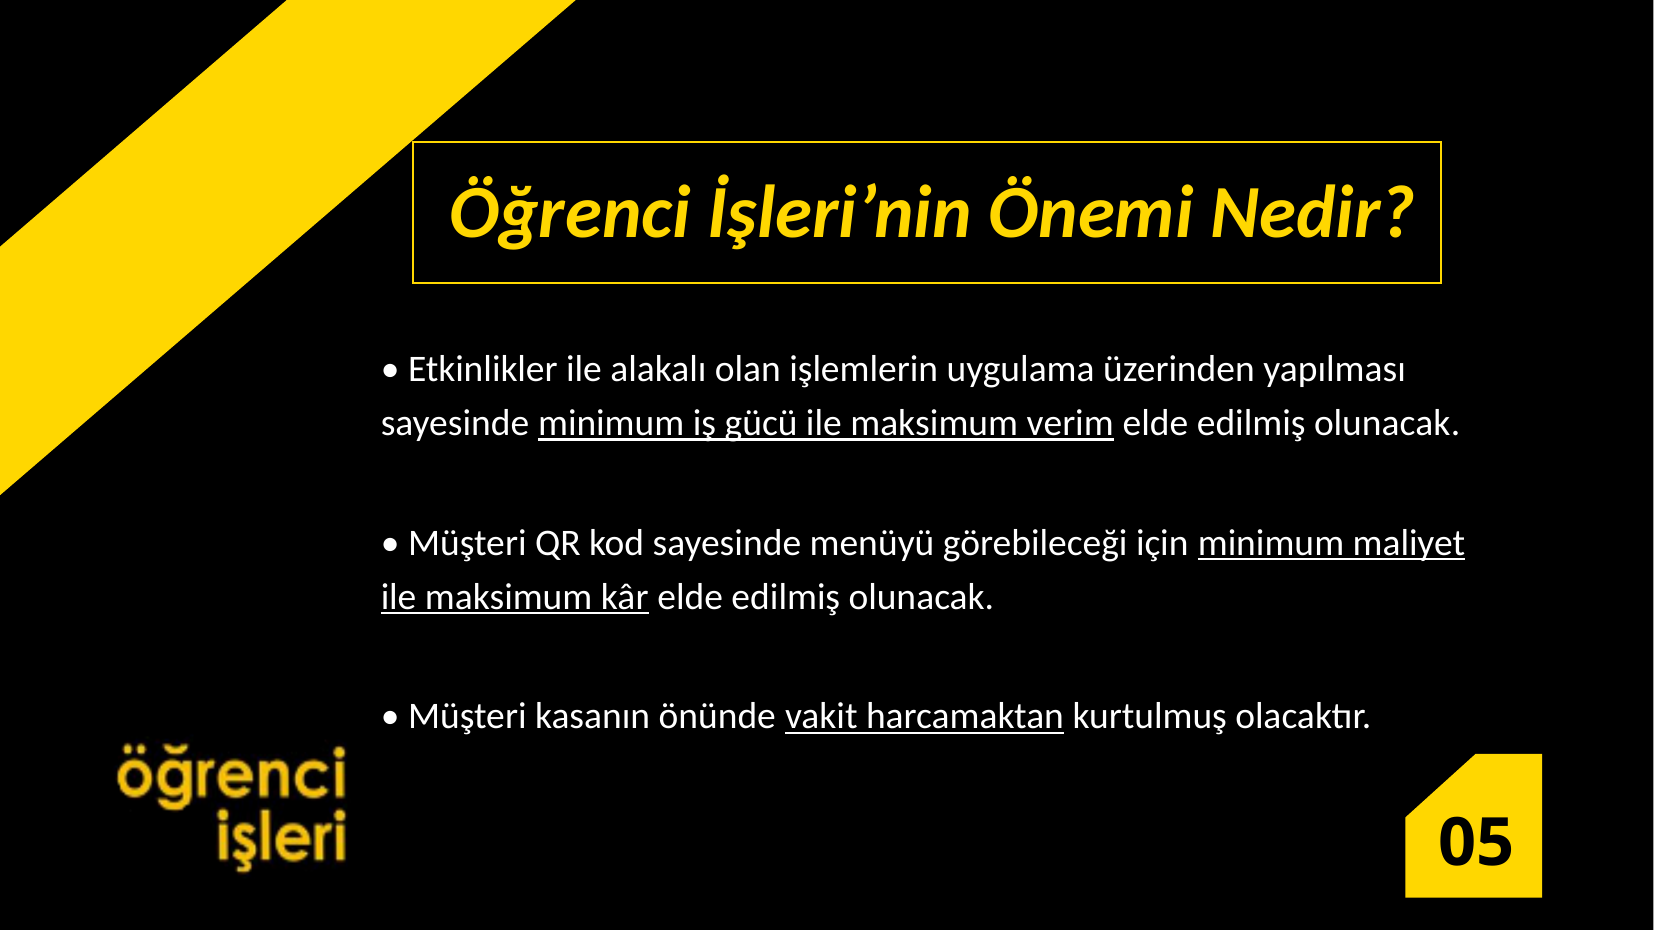

Öğrenci İşleri’nin Önemi Nedir?
• Etkinlikler ile alakalı olan işlemlerin uygulama üzerinden yapılması sayesinde minimum iş gücü ile maksimum verim elde edilmiş olunacak.
• Müşteri QR kod sayesinde menüyü görebileceği için minimum maliyet ile maksimum kâr elde edilmiş olunacak.
• Müşteri kasanın önünde vakit harcamaktan kurtulmuş olacaktır.
05